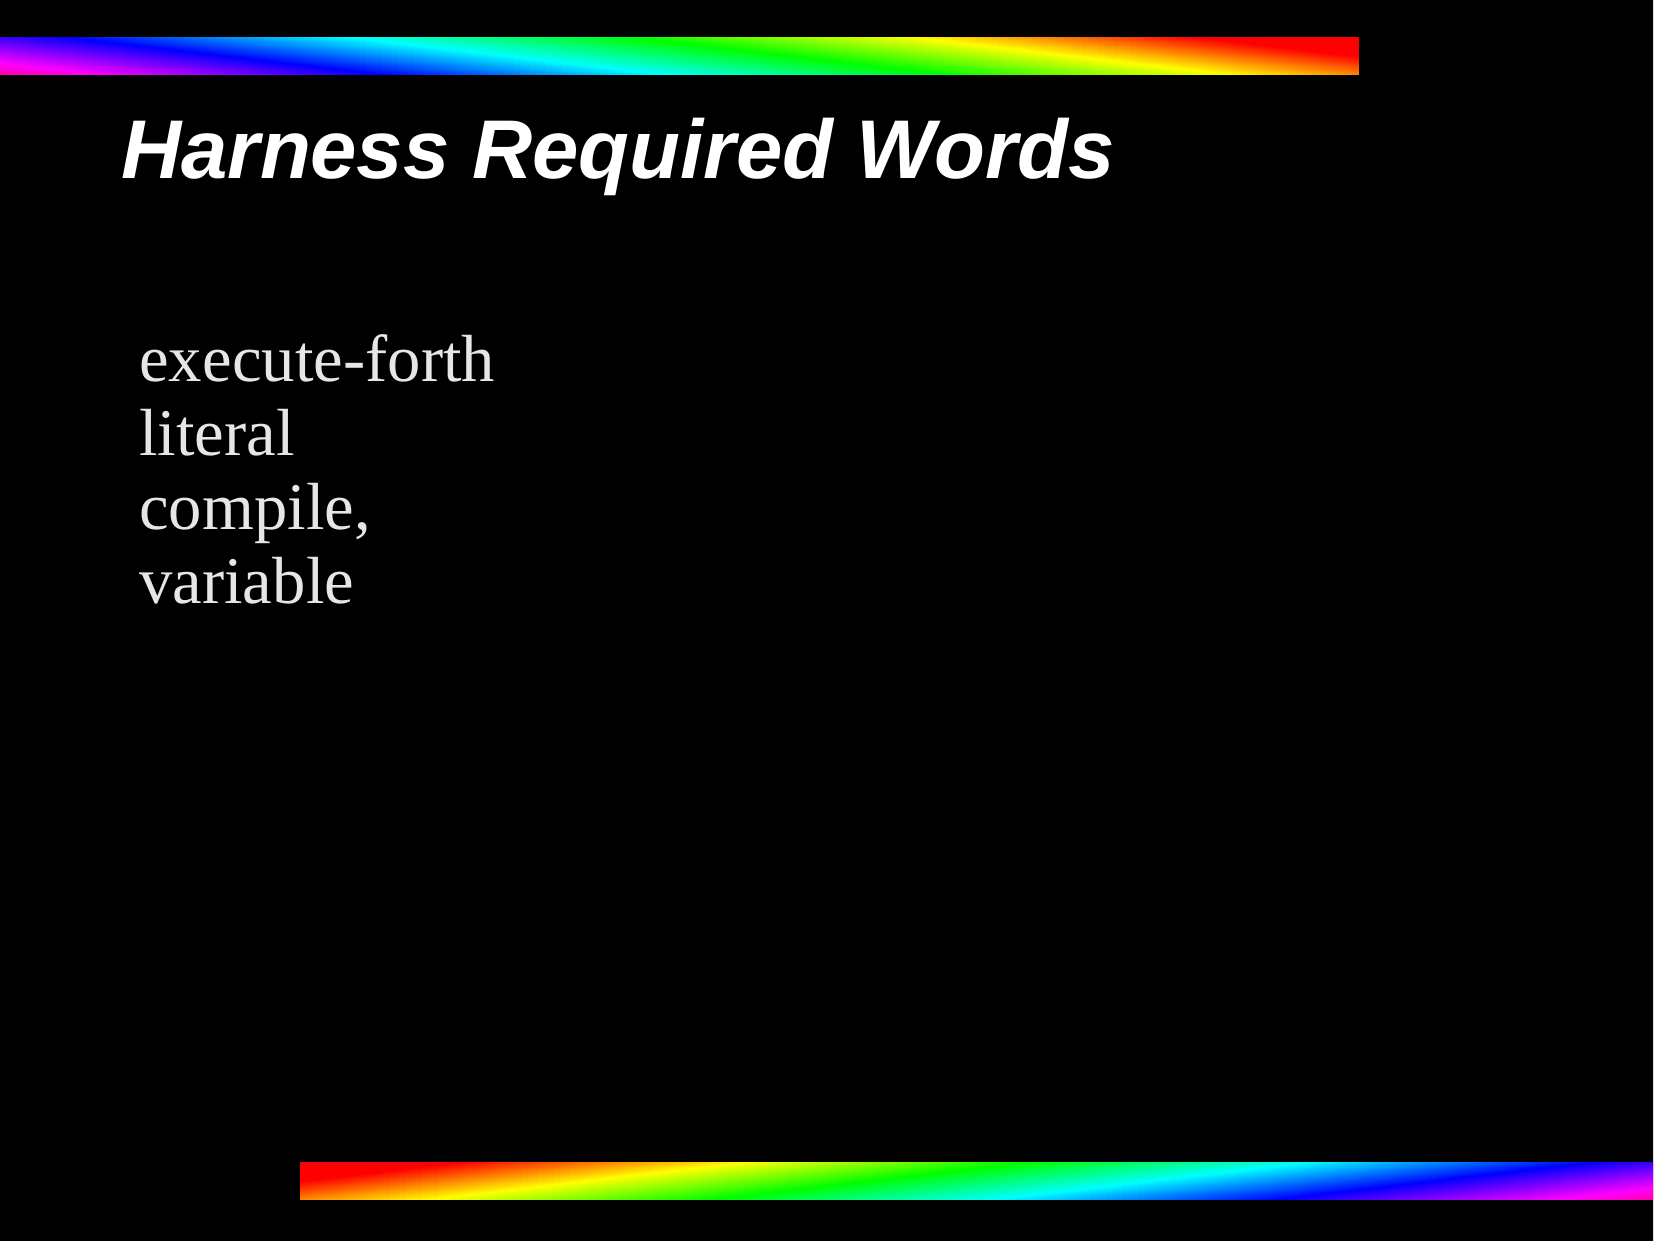

# Harness Required Words
execute-forth
literal
compile,
variable